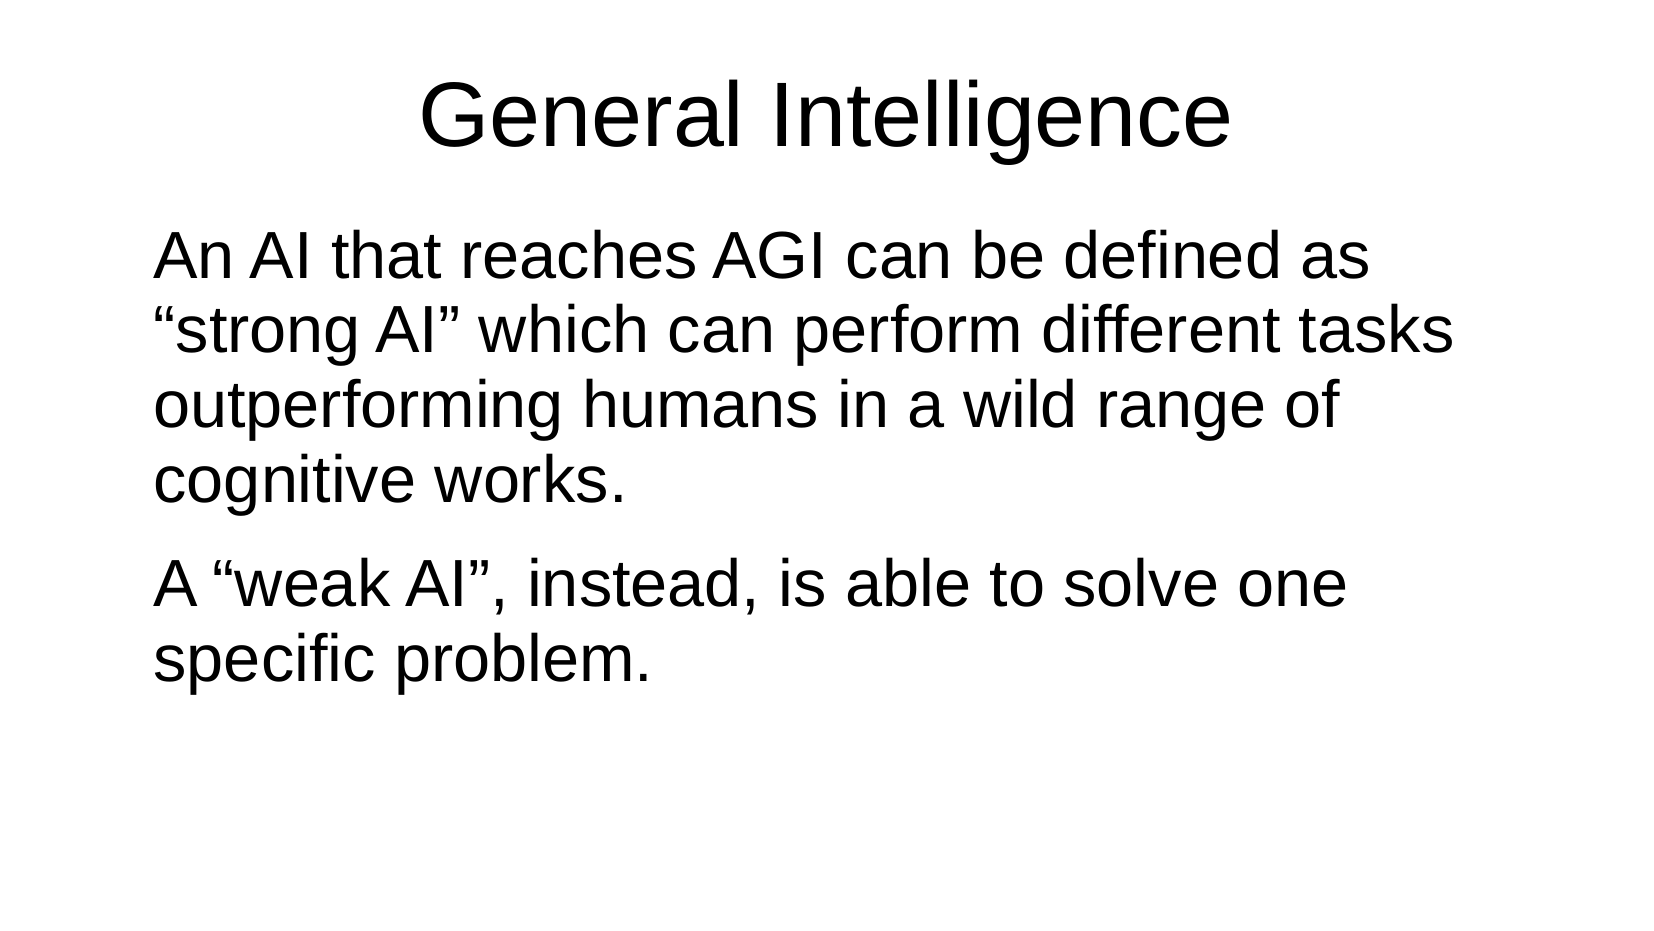

# General Intelligence
An AI that reaches AGI can be defined as “strong AI” which can perform different tasks outperforming humans in a wild range of cognitive works.
A “weak AI”, instead, is able to solve one specific problem.